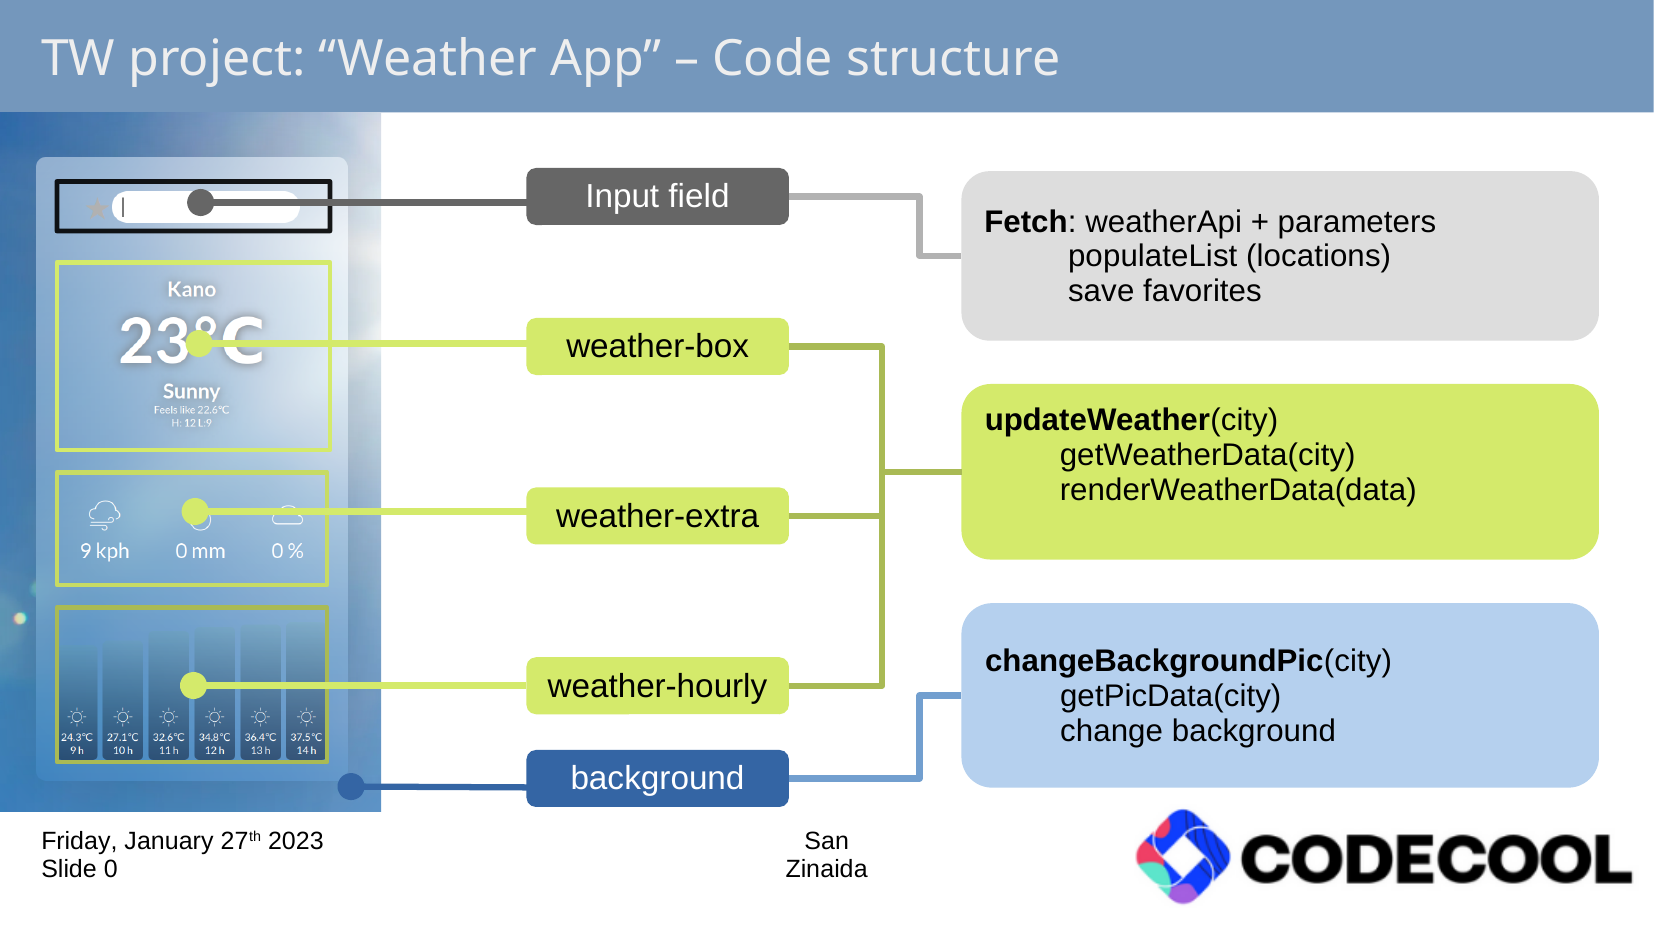

# TW project: “Weather App” – Code structure
Input field
Fetch: weatherApi + parameters
	 populateList (locations)
	 save favorites
weather-box
updateWeather(city)
	getWeatherData(city)
	renderWeatherData(data)
weather-extra
changeBackgroundPic(city)
	getPicData(city)
	change background
weather-hourly
background
Friday, January 27th 2023
Slide 0
San
Zinaida